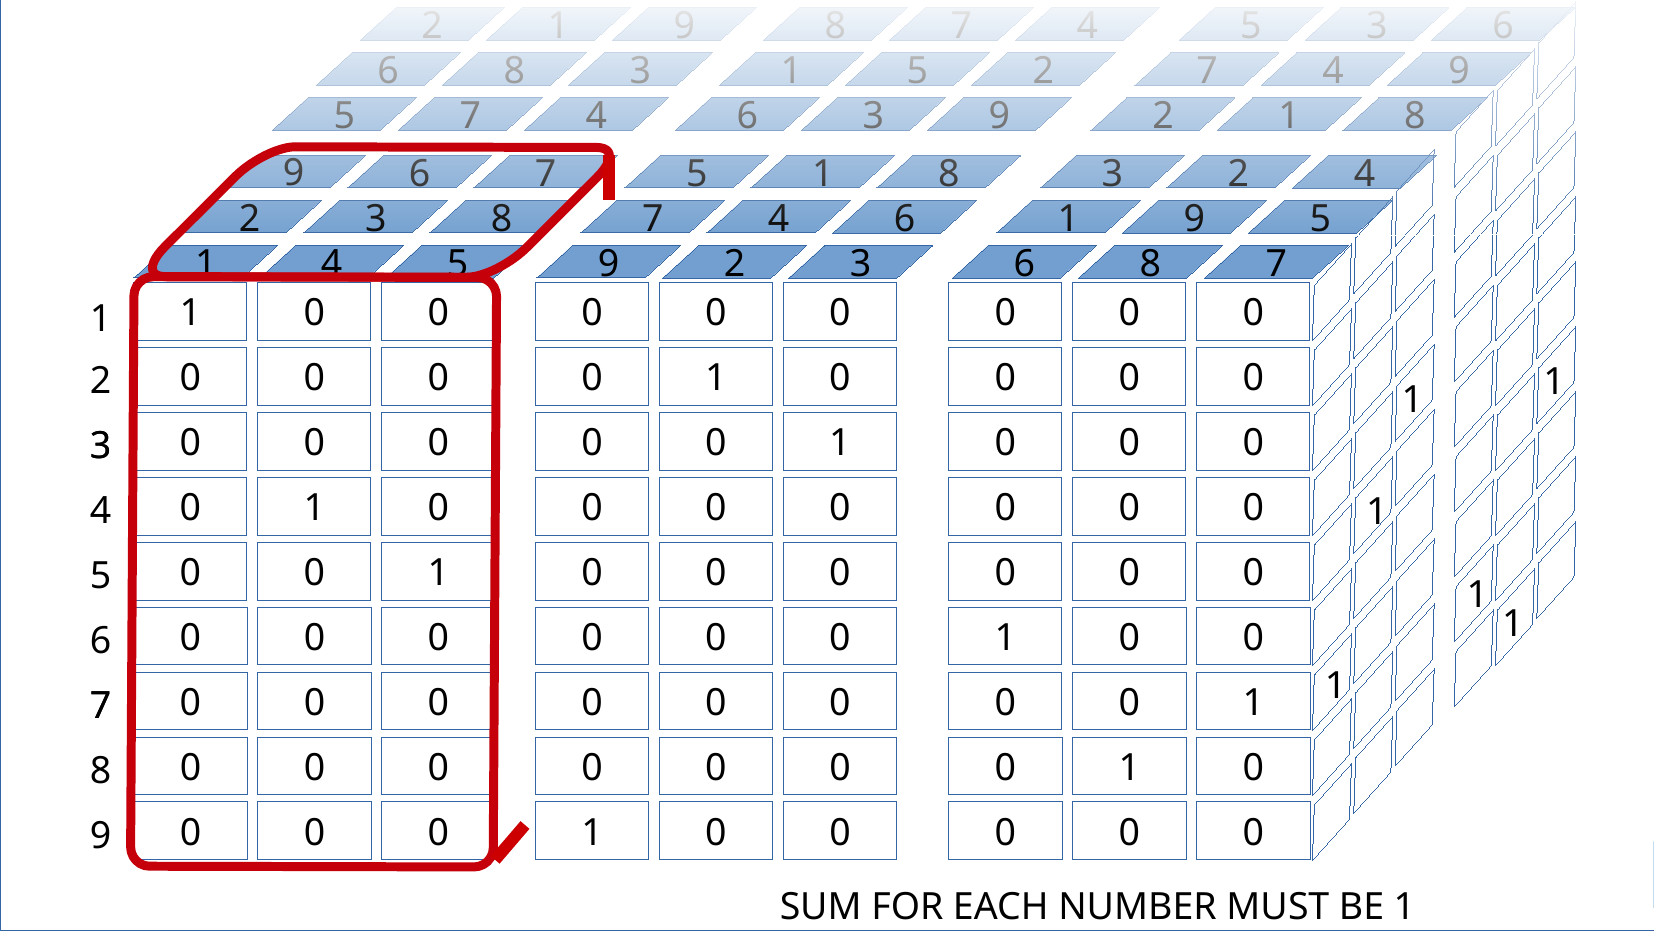

2
1
9
6
8
3
5
7
4
8
7
4
1
5
2
6
3
9
5
3
6
7
4
9
2
1
8
9
6
5
1
8
7
4
6
9
2
3
7
3
2
4
1
9
5
6
8
7
2
3
8
1
4
5
1
0
0
0
0
0
0
0
0
1
2
0
0
0
0
1
0
0
0
0
1
1
3
3
0
0
0
0
0
1
0
0
0
4
0
1
0
0
0
0
0
0
0
1
5
0
0
1
0
0
0
0
0
0
1
1
6
0
0
0
0
0
0
1
0
0
1
7
7
0
0
0
0
0
0
0
0
1
8
0
0
0
0
0
0
0
1
0
9
0
0
0
1
0
0
0
0
0
48
SUM FOR EACH NUMBER MUST BE 1